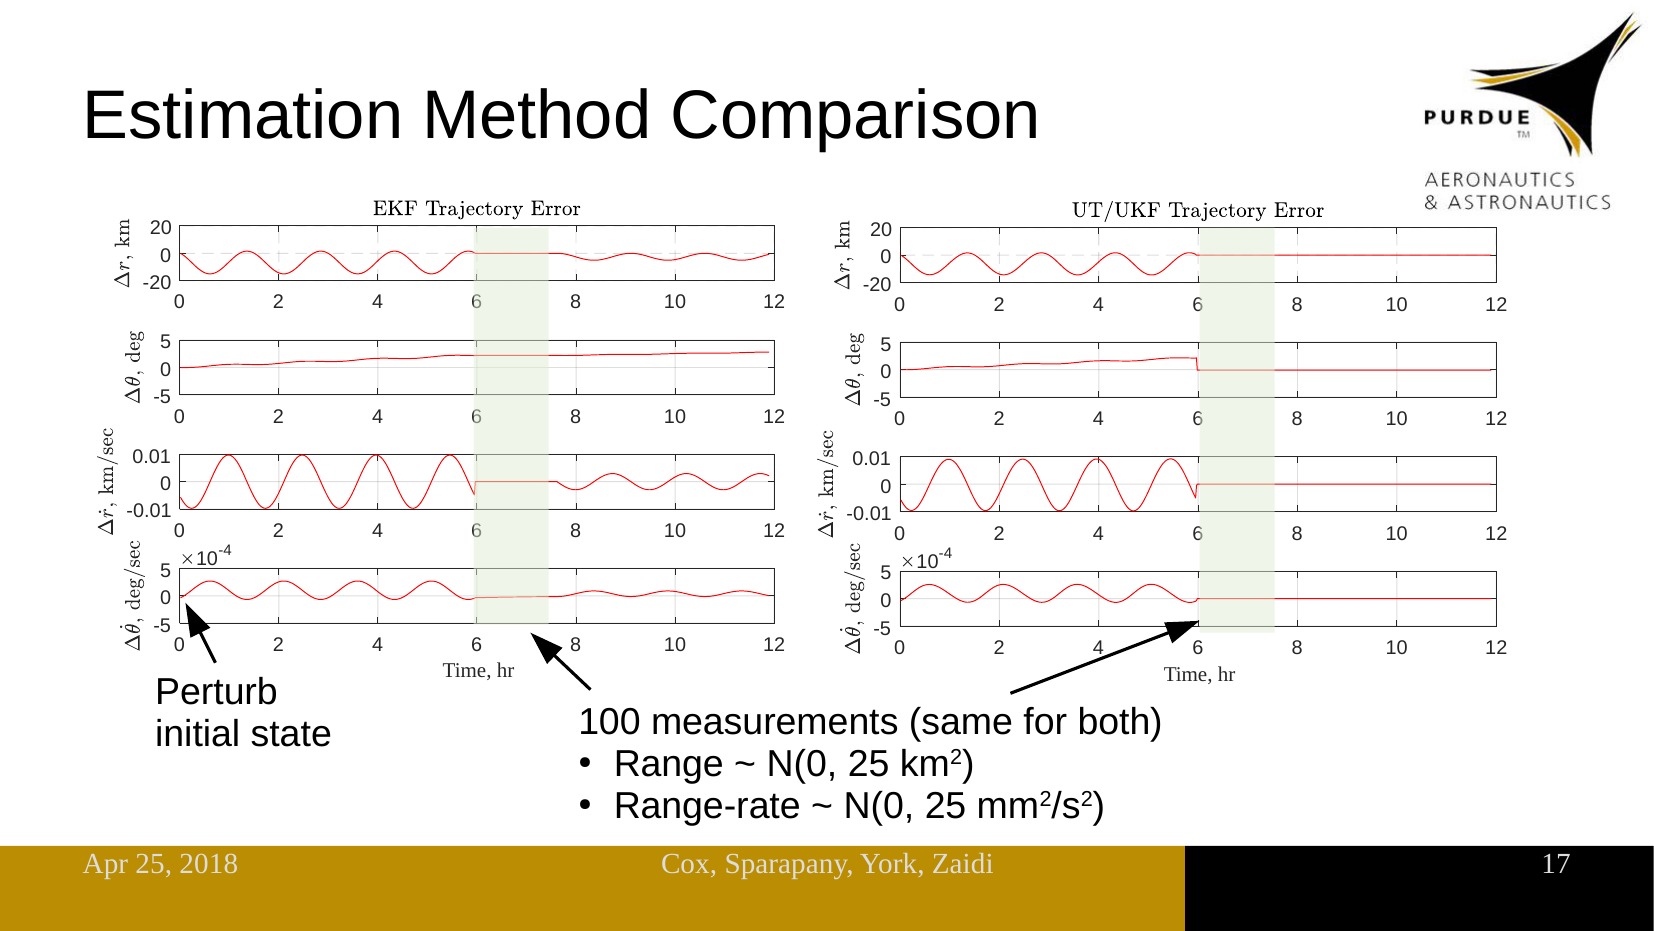

# Estimation Method Comparison
Perturb initial state
100 measurements (same for both)
Range ~ N(0, 25 km2)
Range-rate ~ N(0, 25 mm2/s2)
Apr 25, 2018
Cox, Sparapany, York, Zaidi
17